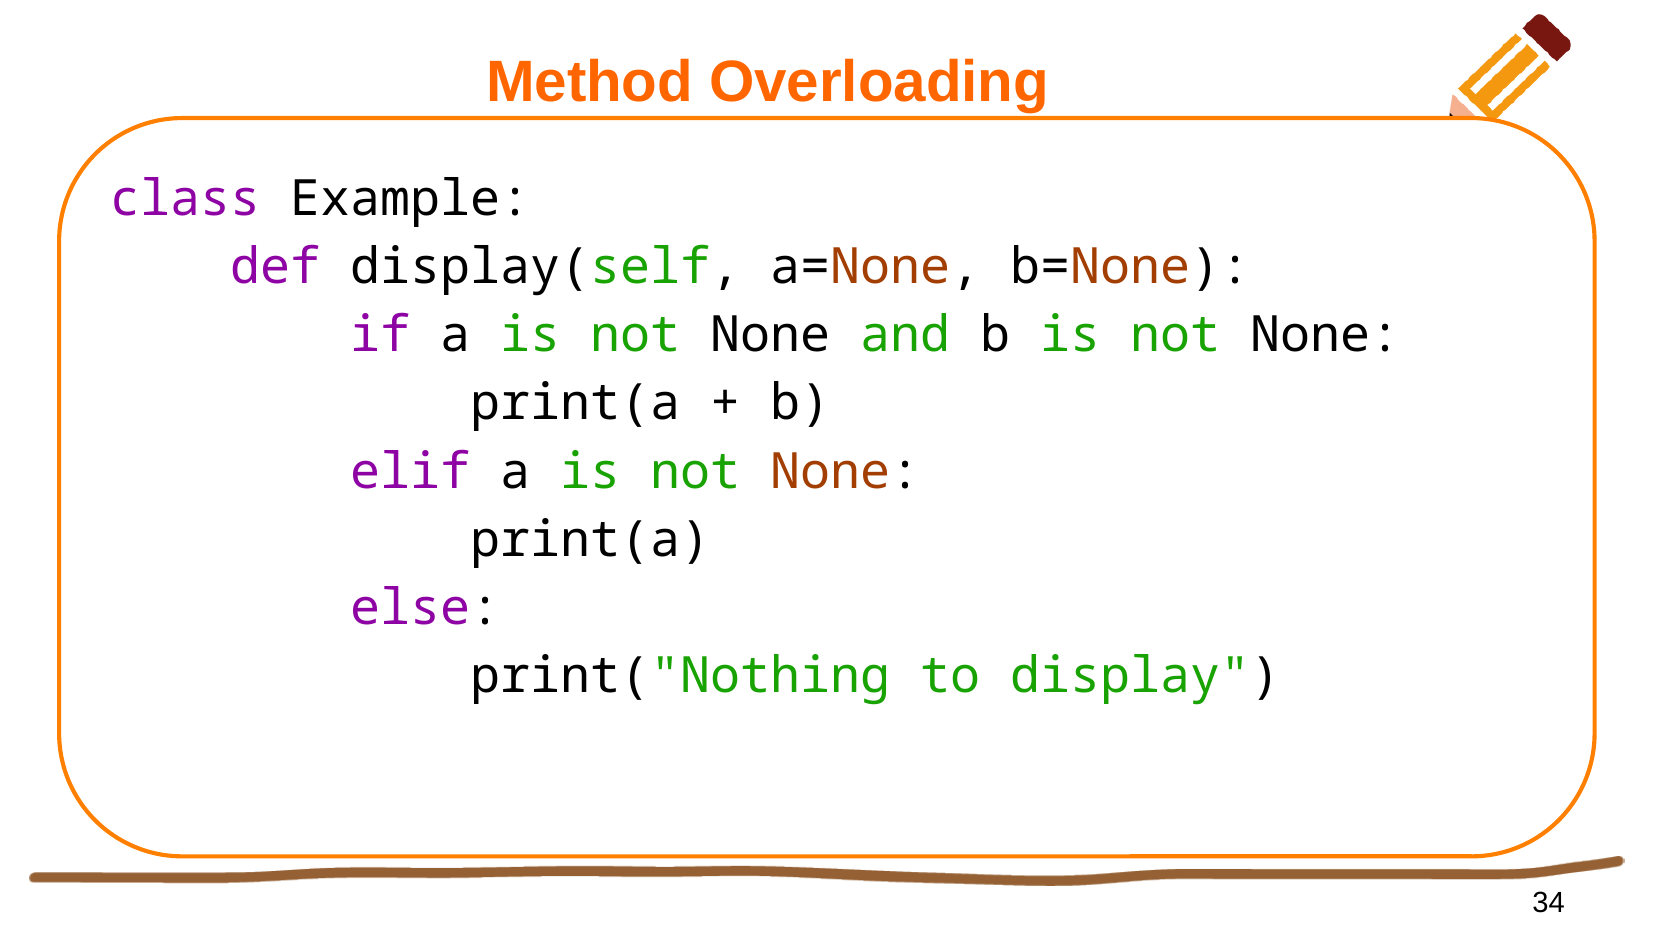

# Method Overloading
class Example:
 def display(self, a=None, b=None):
 if a is not None and b is not None:
 print(a + b)
 elif a is not None:
 print(a)
 else:
 print("Nothing to display")
34